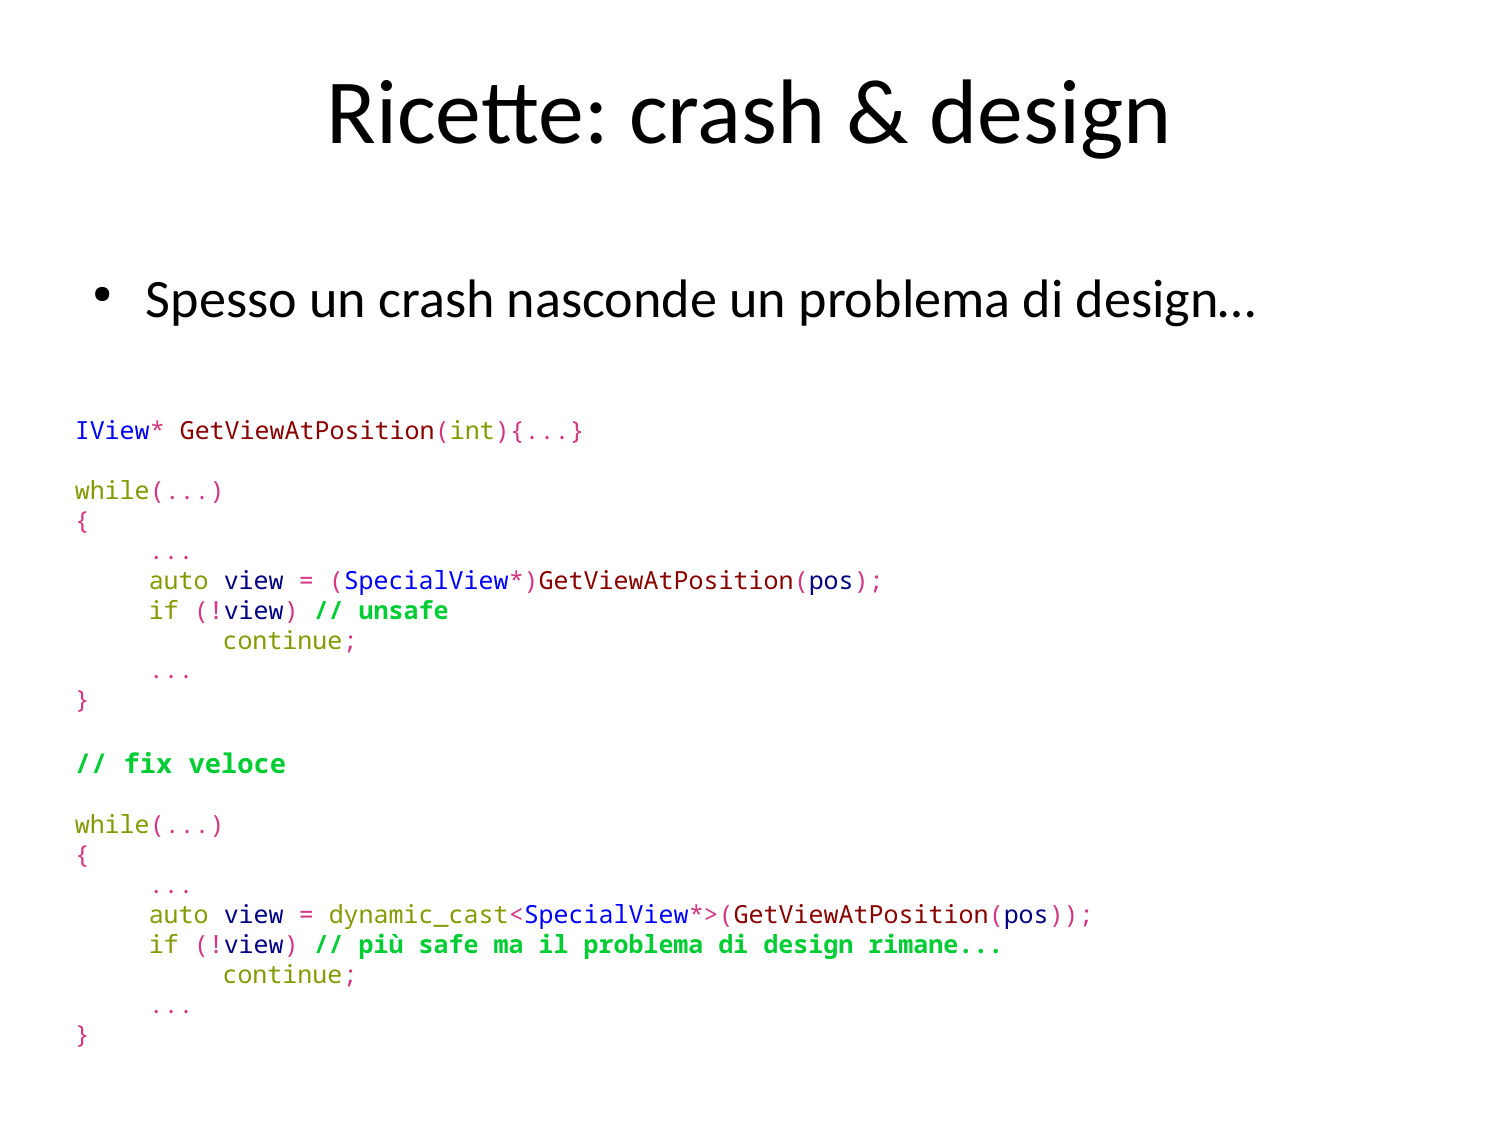

# Ricette: crash & design
Spesso un crash nasconde un problema di design…
IView* GetViewAtPosition(int){...}
while(...)
{
	...
	auto view = (SpecialView*)GetViewAtPosition(pos);
	if (!view) // unsafe
		continue;
	...
}
// fix veloce
while(...)
{
	...
	auto view = dynamic_cast<SpecialView*>(GetViewAtPosition(pos));
	if (!view) // più safe ma il problema di design rimane...
		continue;
	...
}